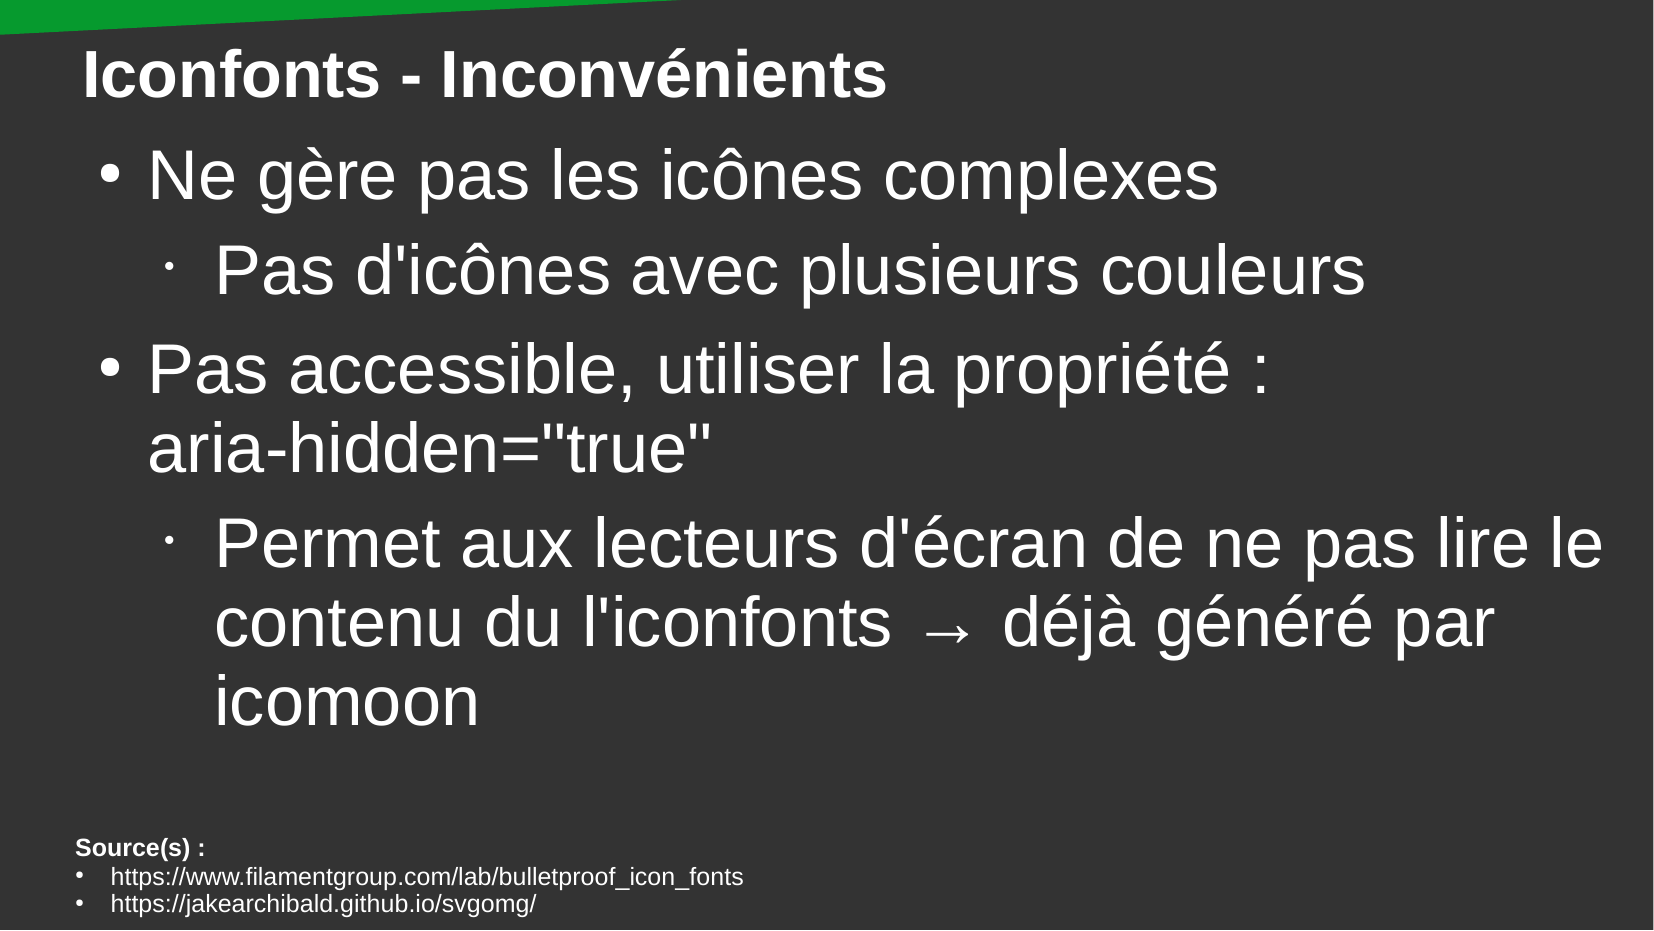

# Iconfonts - Inconvénients
Ne gère pas les icônes complexes
Pas d'icônes avec plusieurs couleurs
Pas accessible, utiliser la propriété :
aria-hidden="true"
Permet aux lecteurs d'écran de ne pas lire le contenu du l'iconfonts → déjà généré par icomoon
Source(s) :
https://www.filamentgroup.com/lab/bulletproof_icon_fonts
https://jakearchibald.github.io/svgomg/